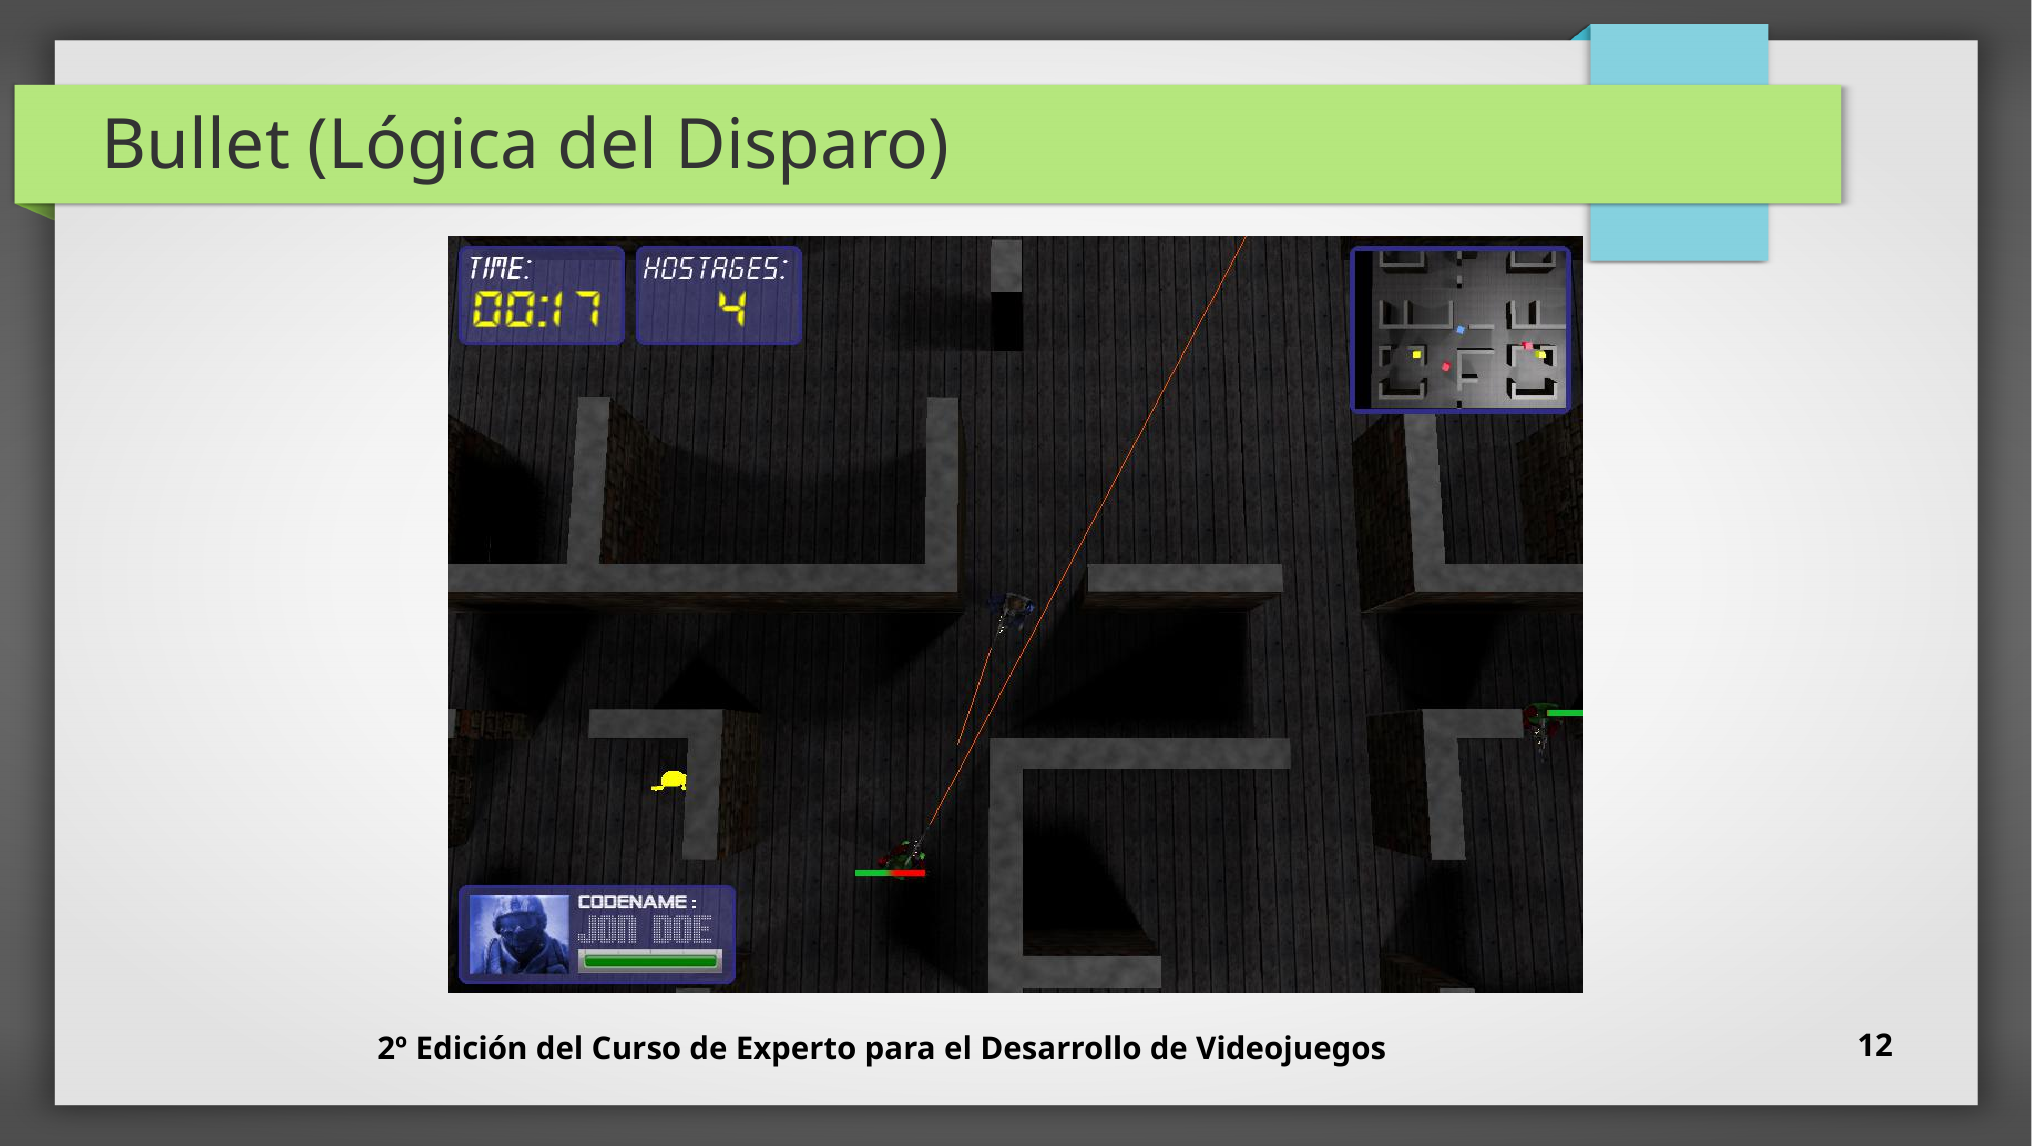

# Bullet (Lógica del Disparo)
2º Edición del Curso de Experto para el Desarrollo de Videojuegos